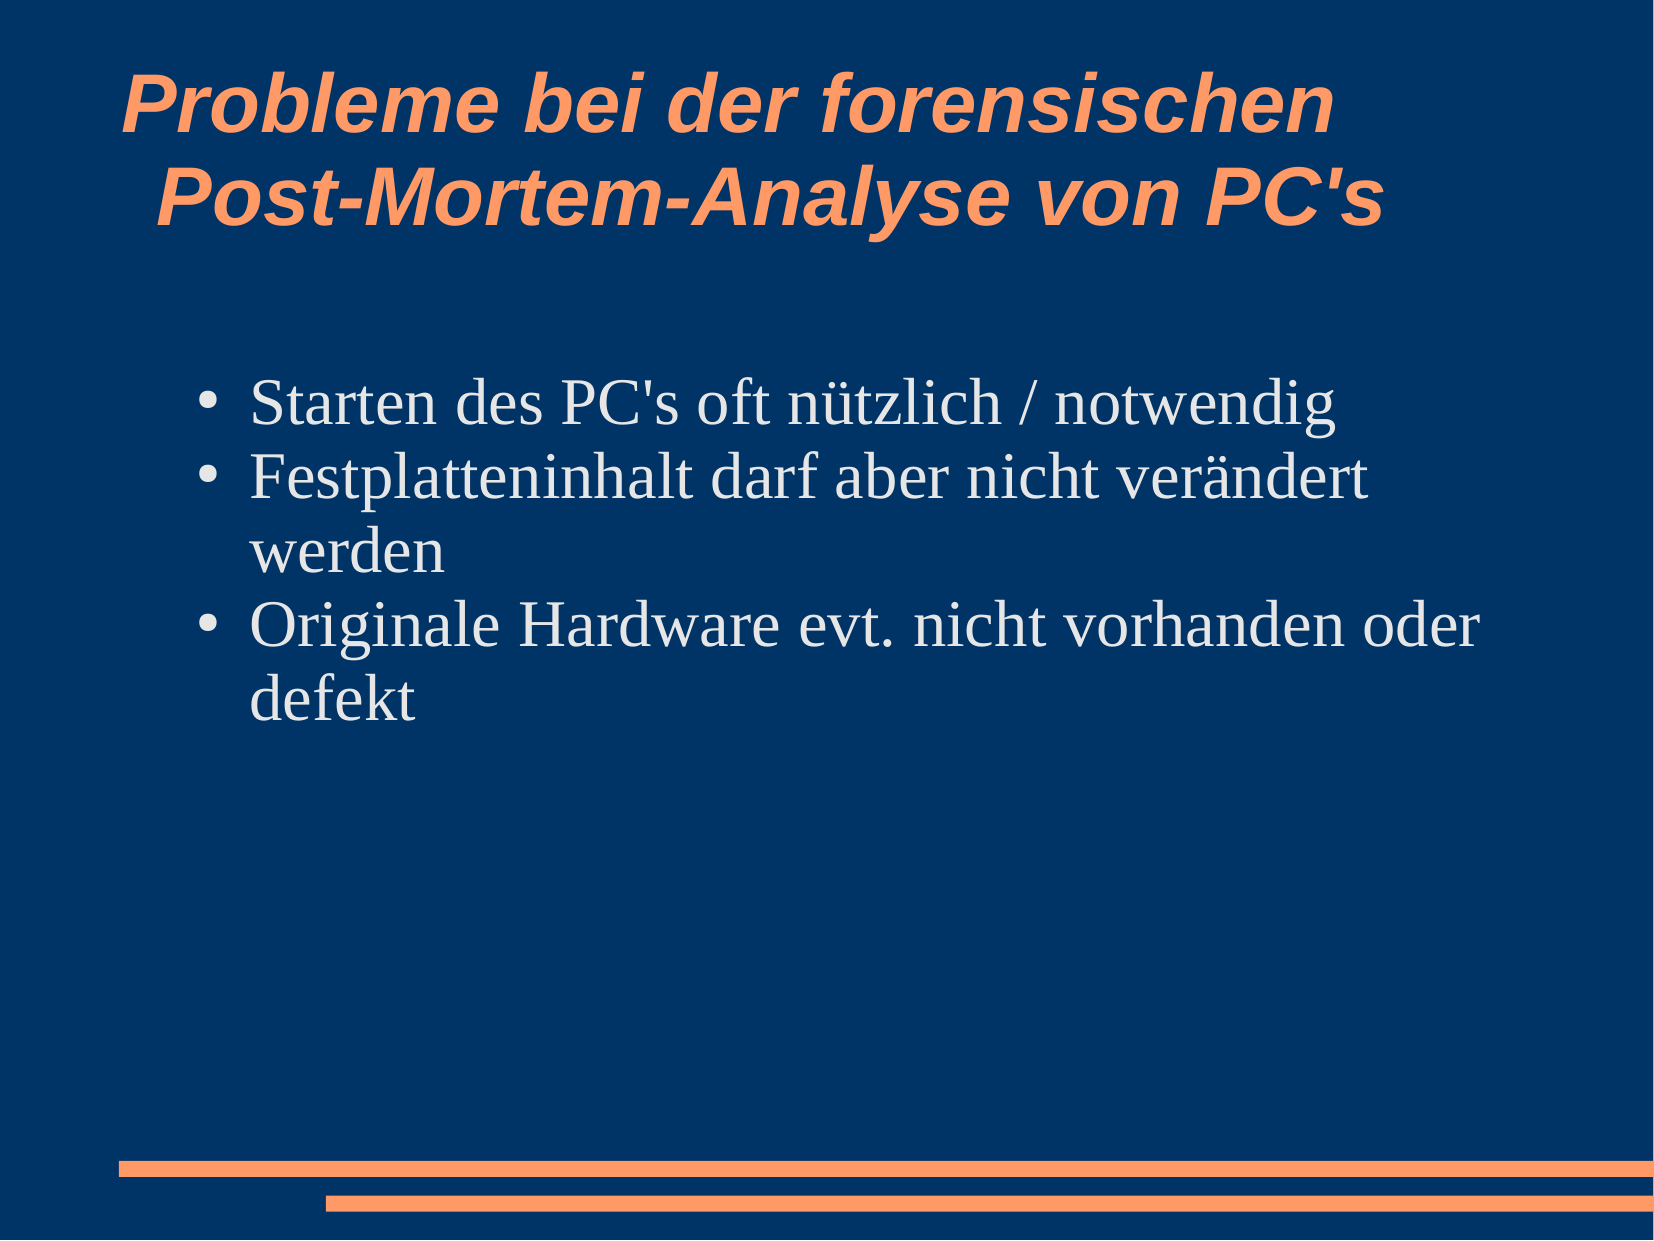

# Probleme bei der forensischen Post-Mortem-Analyse von PC's
Starten des PC's oft nützlich / notwendig
Festplatteninhalt darf aber nicht verändert werden
Originale Hardware evt. nicht vorhanden oder defekt